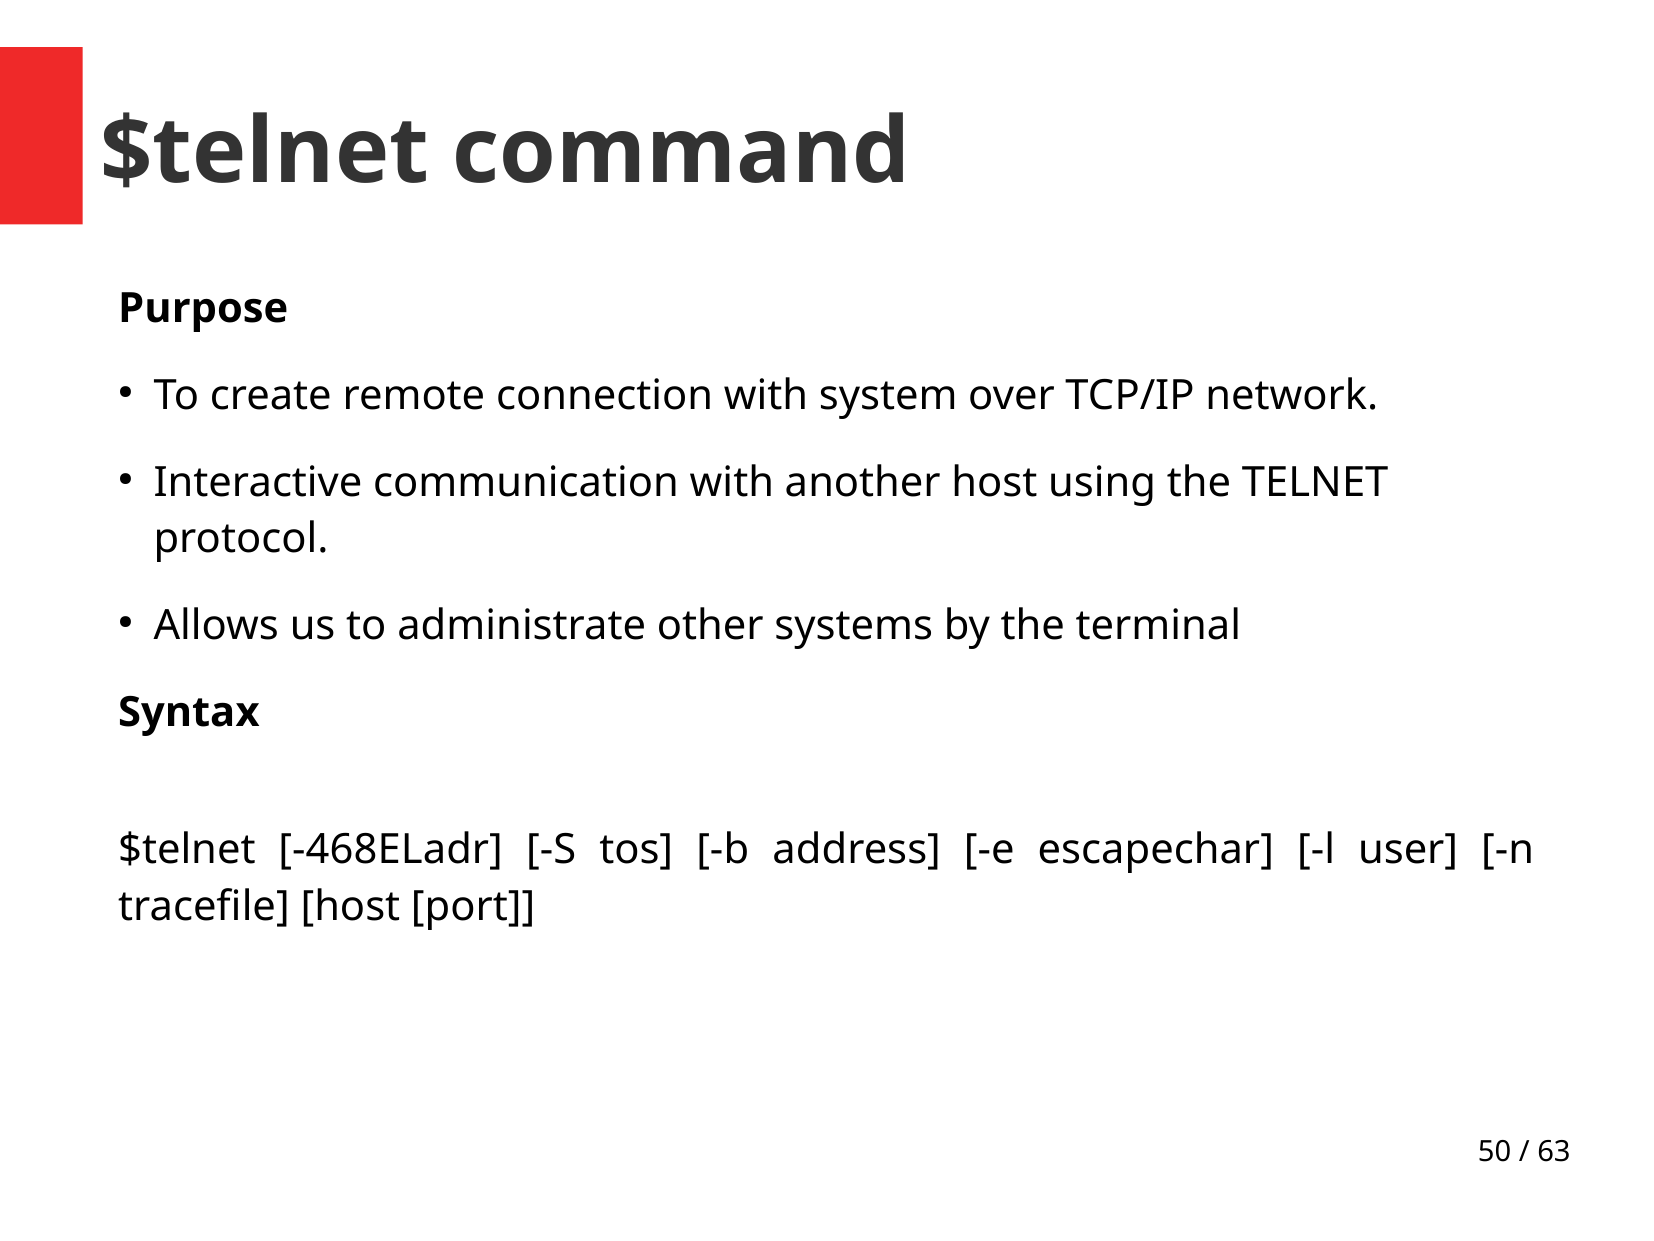

# $telnet command
Purpose
To create remote connection with system over TCP/IP network.
Interactive communication with another host using the TELNET protocol.
Allows us to administrate other systems by the terminal
Syntax
$telnet [-468ELadr] [-S tos] [-b address] [-e escapechar] [-l user] [-n tracefile] [host [port]]
50